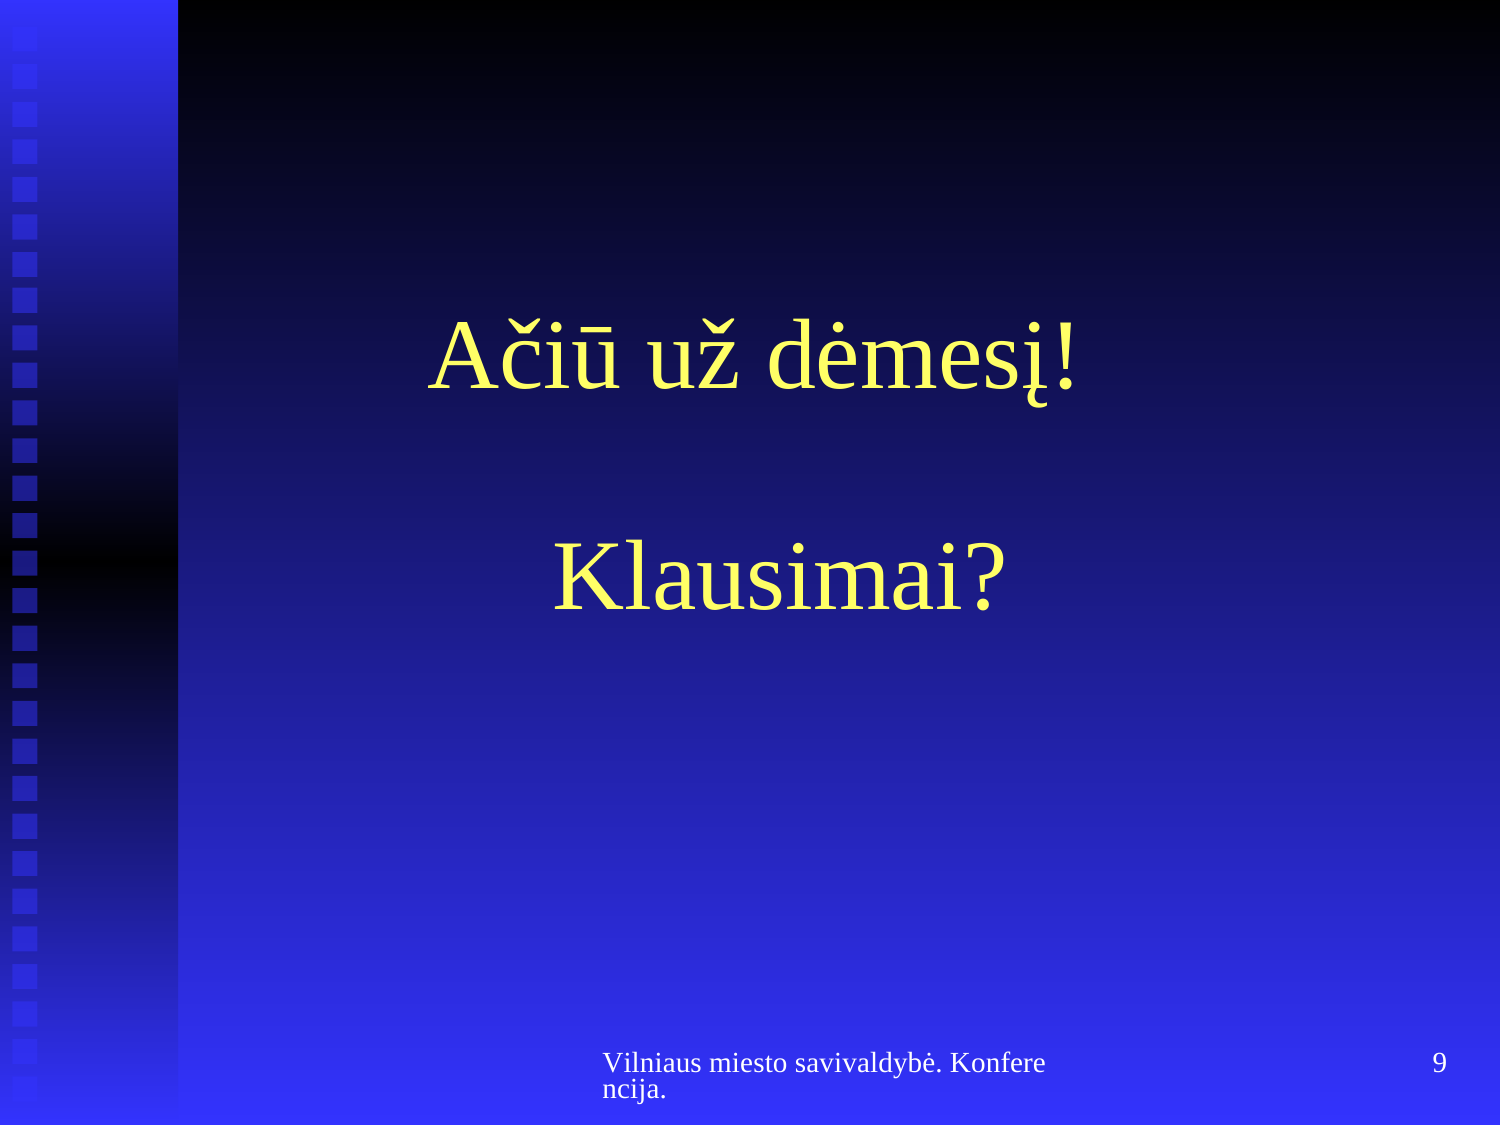

Ačiū už dėmesį!
 Klausimai?
Vilniaus miesto savivaldybė. Konferencija.
9